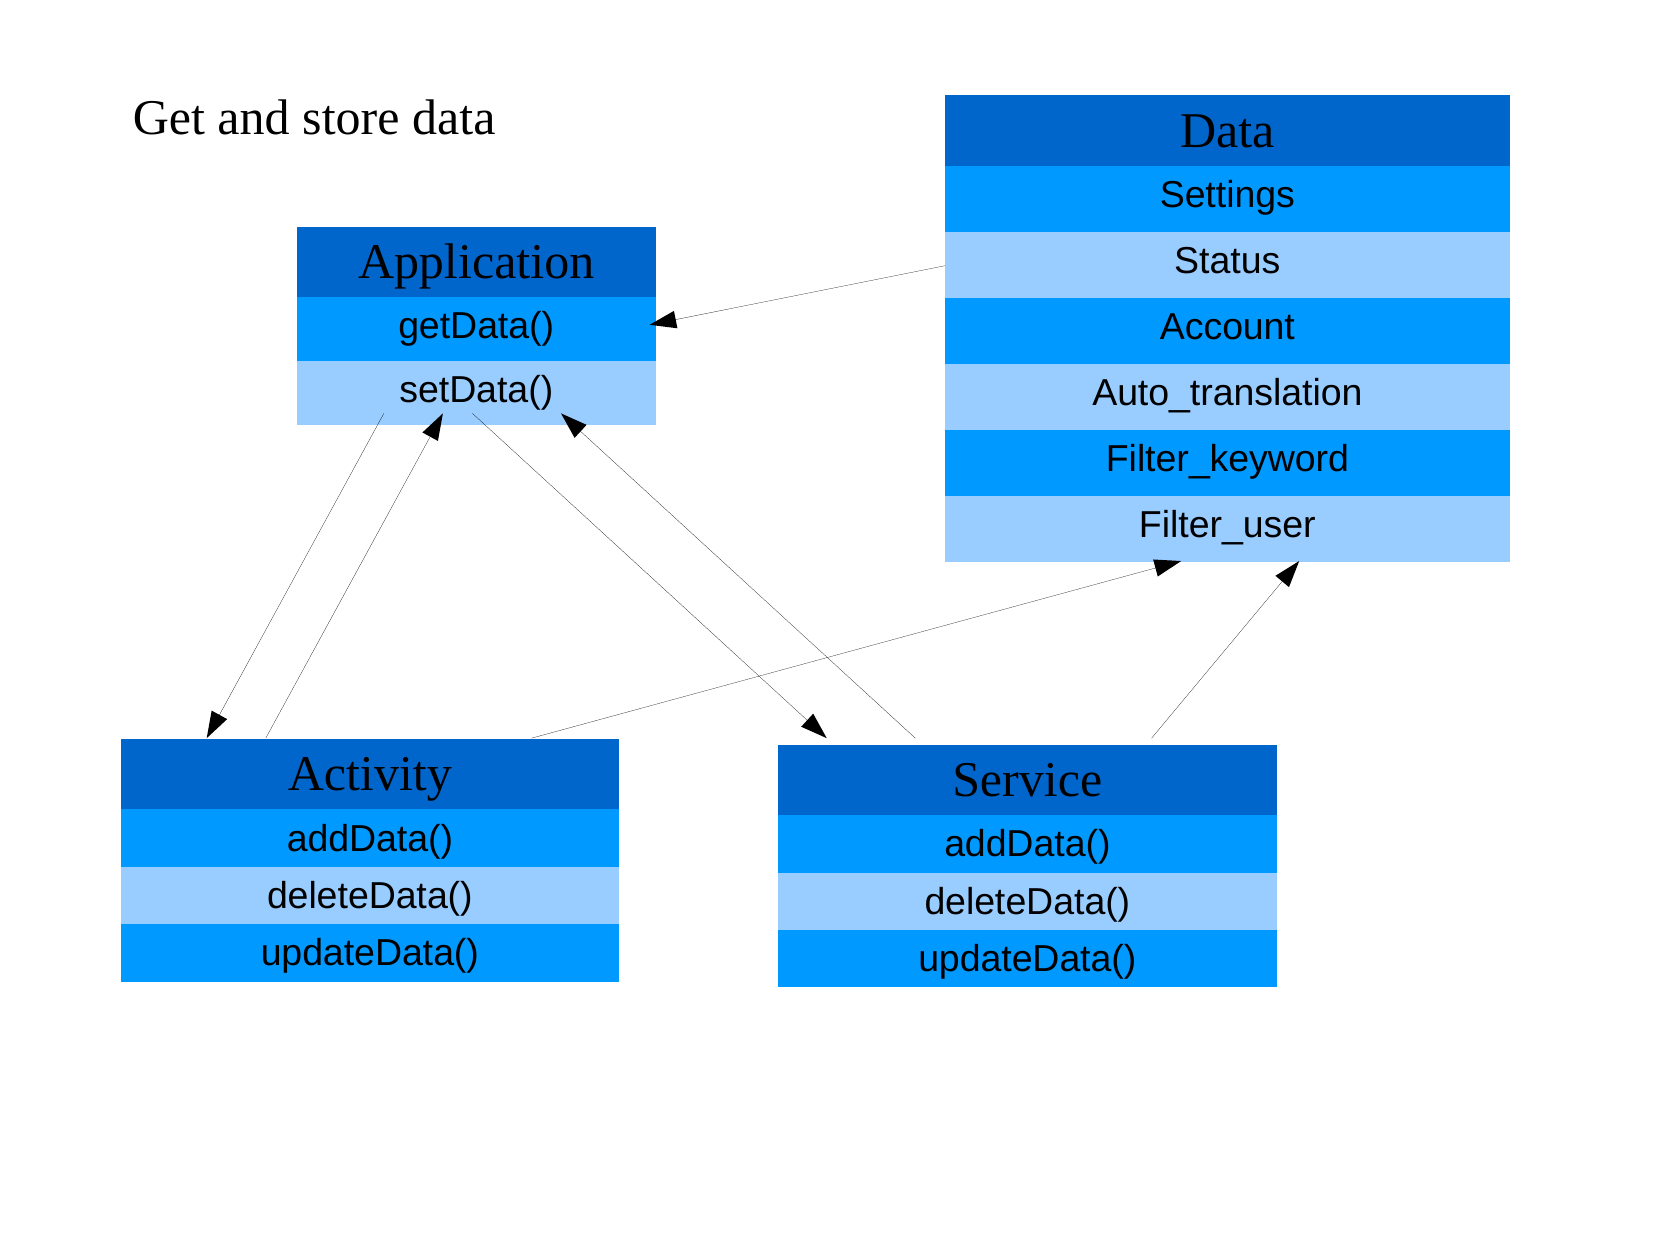

Get and store data
| Data |
| --- |
| Settings |
| Status |
| Account |
| Auto\_translation |
| Filter\_keyword |
| Filter\_user |
| Application |
| --- |
| getData() |
| setData() |
| Activity |
| --- |
| addData() |
| deleteData() |
| updateData() |
| Service |
| --- |
| addData() |
| deleteData() |
| updateData() |